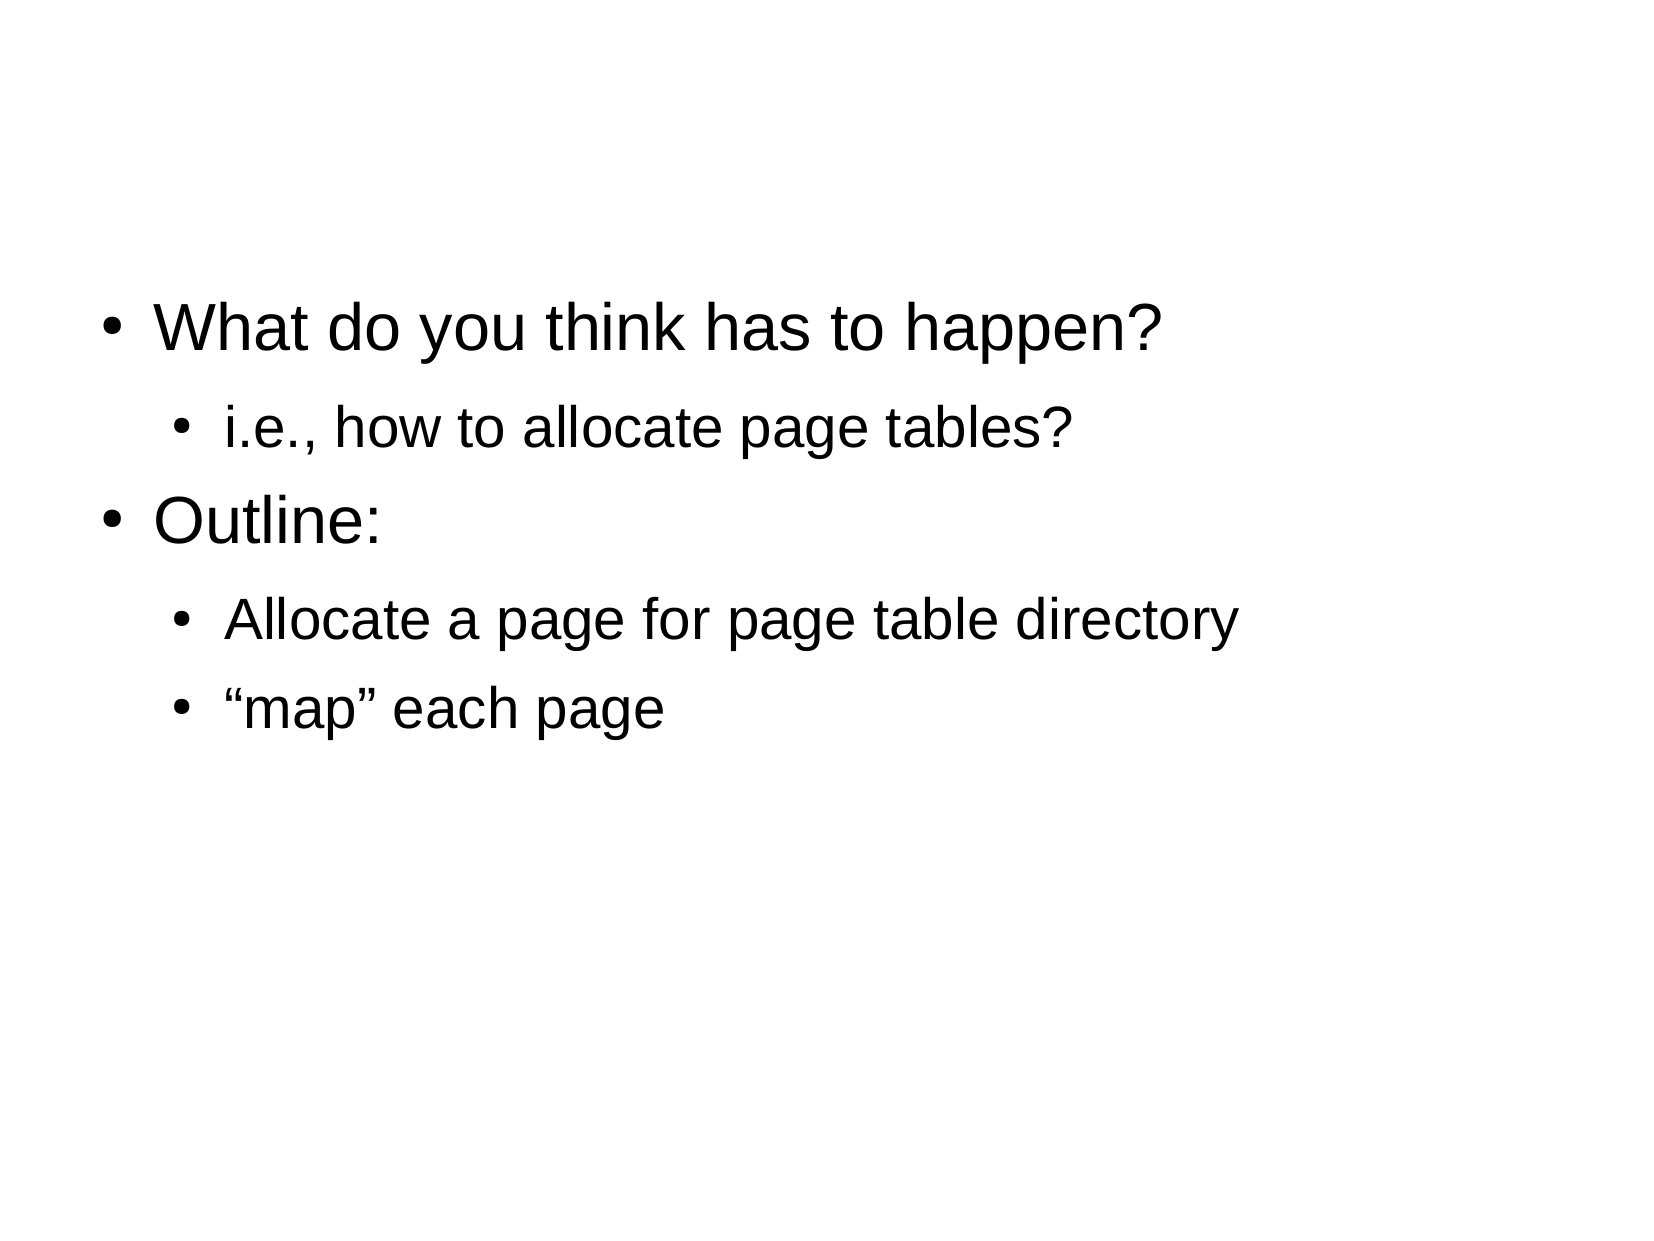

#
What do you think has to happen?
i.e., how to allocate page tables?
Outline:
Allocate a page for page table directory
“map” each page